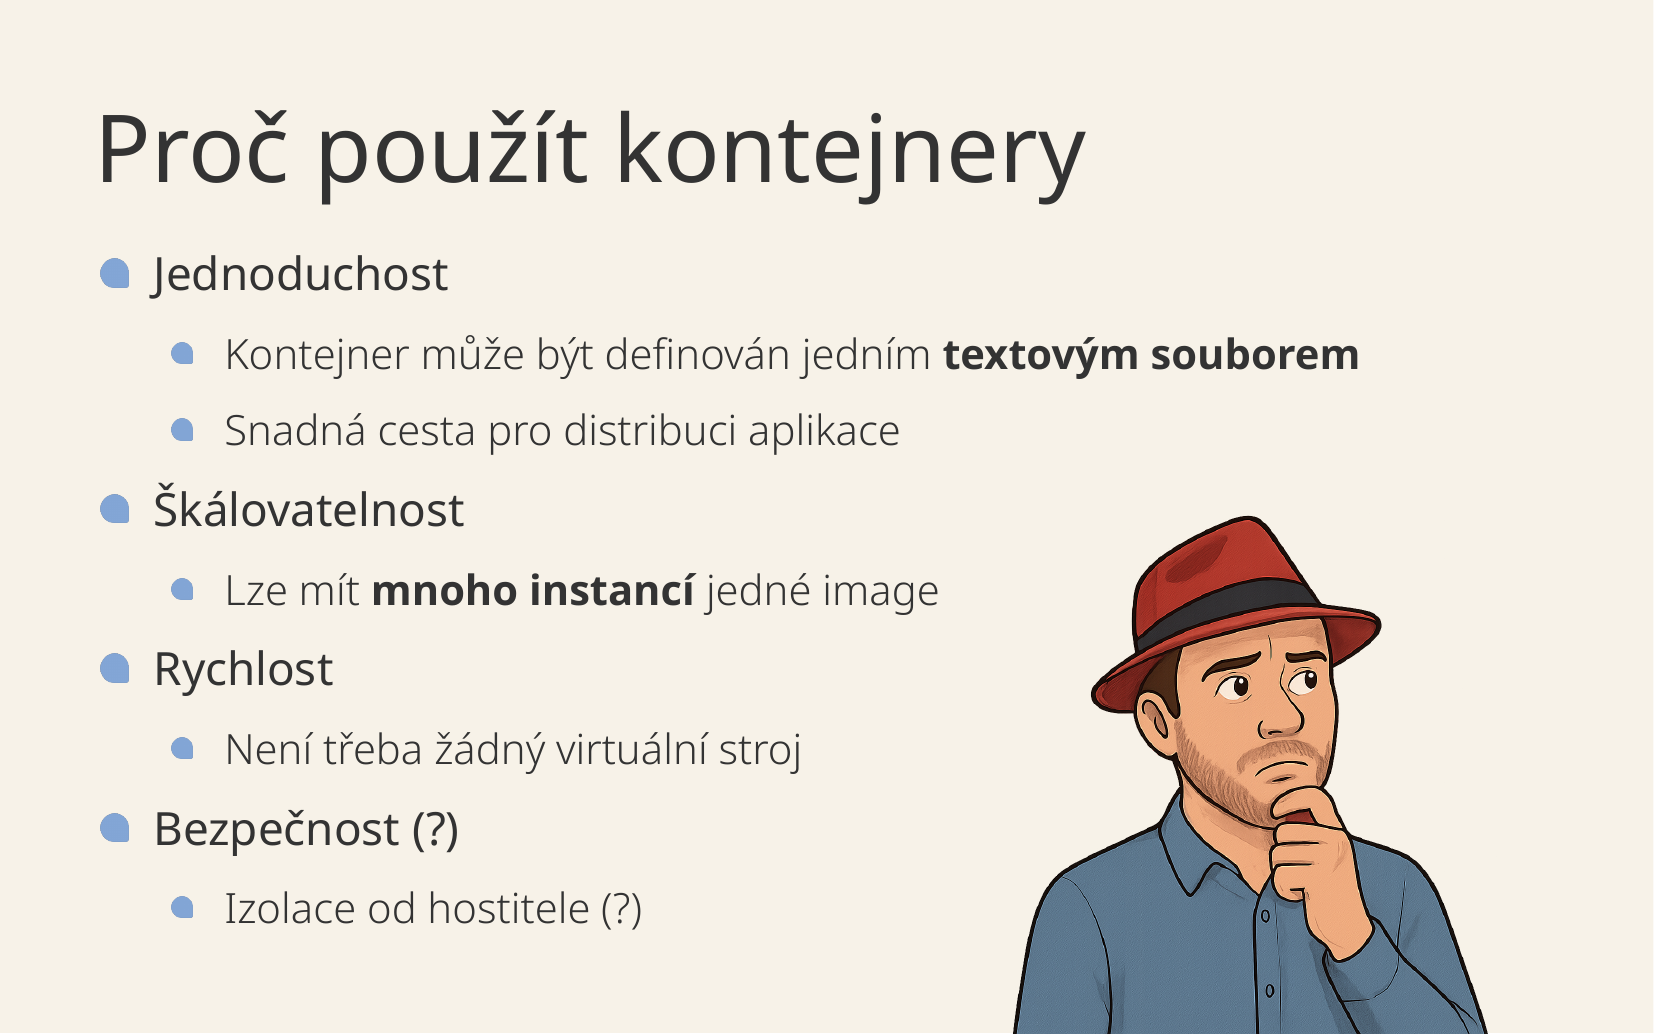

Proč použít kontejnery
# Jednoduchost
Kontejner může být definován jedním textovým souborem
Snadná cesta pro distribuci aplikace
Škálovatelnost
Lze mít mnoho instancí jedné image
Rychlost
Není třeba žádný virtuální stroj
Bezpečnost (?)
Izolace od hostitele (?)